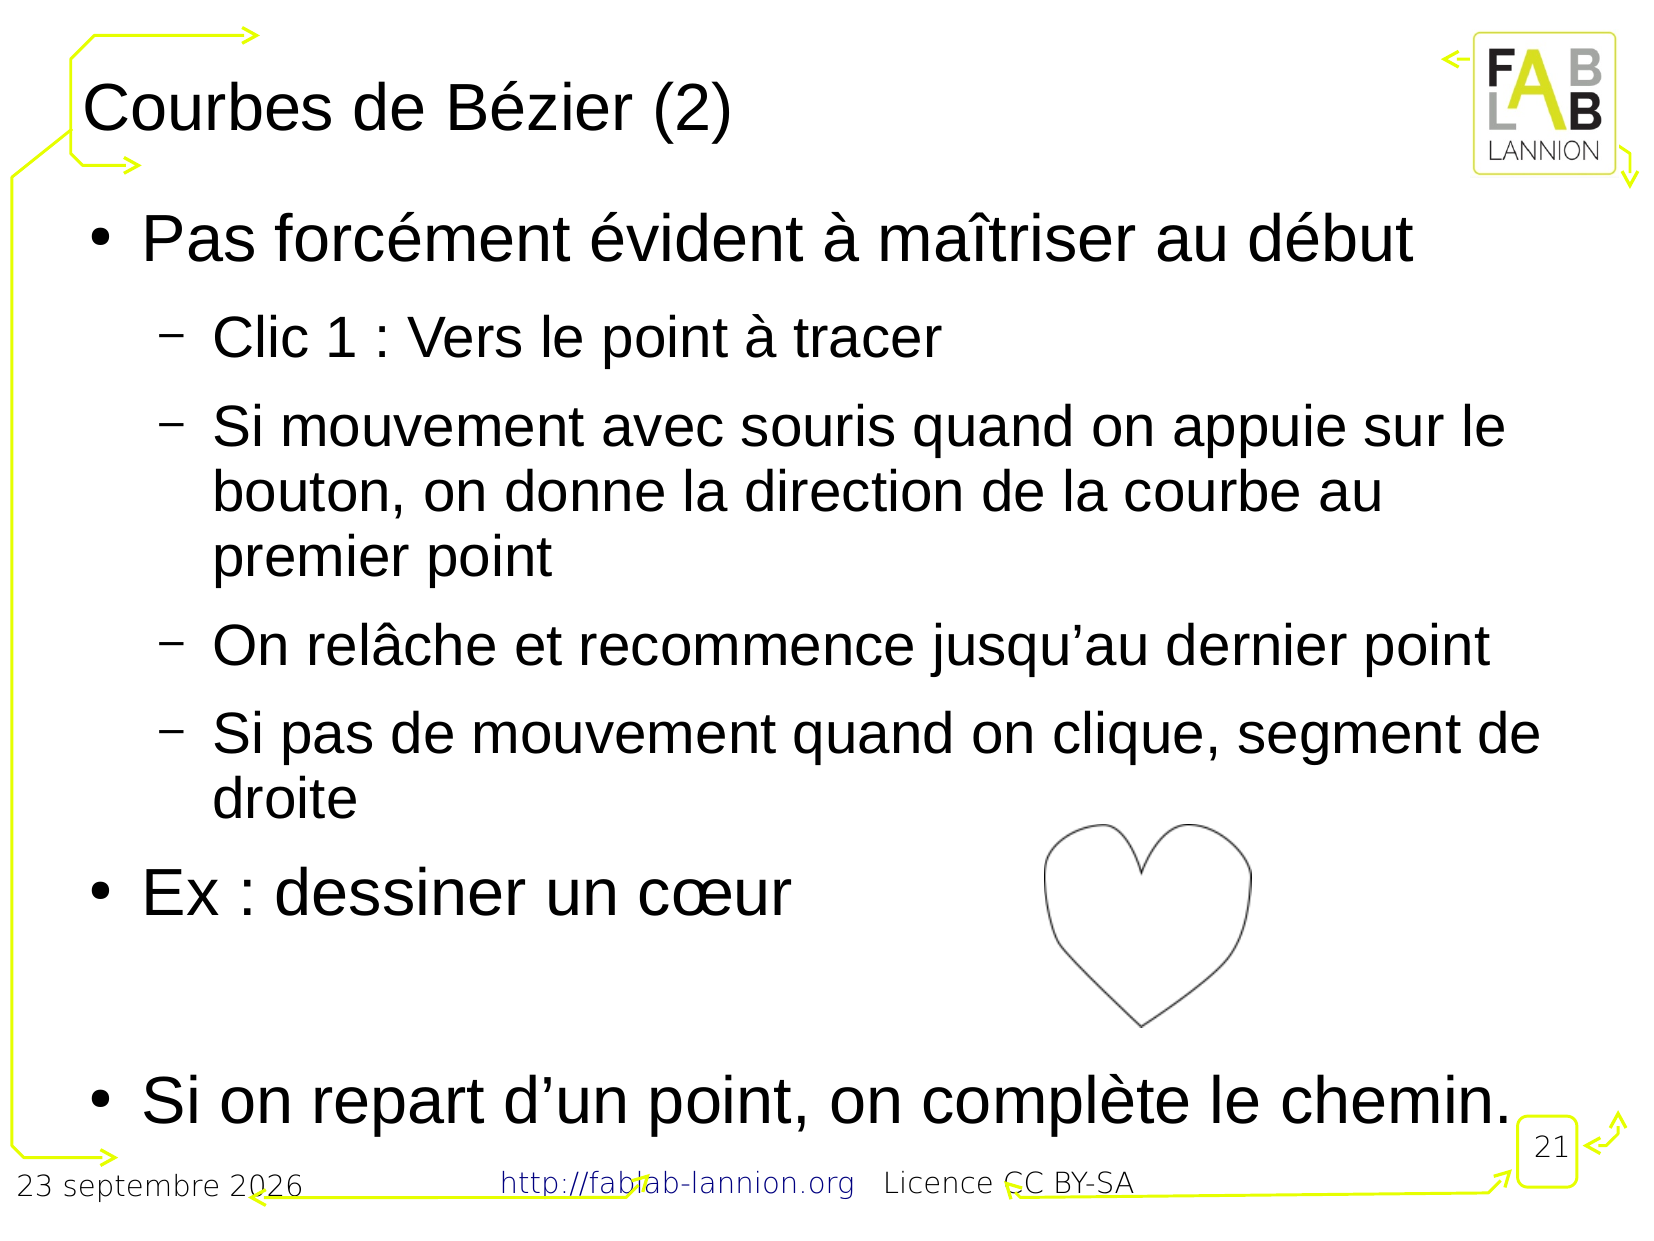

# Courbes de Bézier (2)
Pas forcément évident à maîtriser au début
Clic 1 : Vers le point à tracer
Si mouvement avec souris quand on appuie sur le bouton, on donne la direction de la courbe au premier point
On relâche et recommence jusqu’au dernier point
Si pas de mouvement quand on clique, segment de droite
Ex : dessiner un cœur
Si on repart d’un point, on complète le chemin.
21